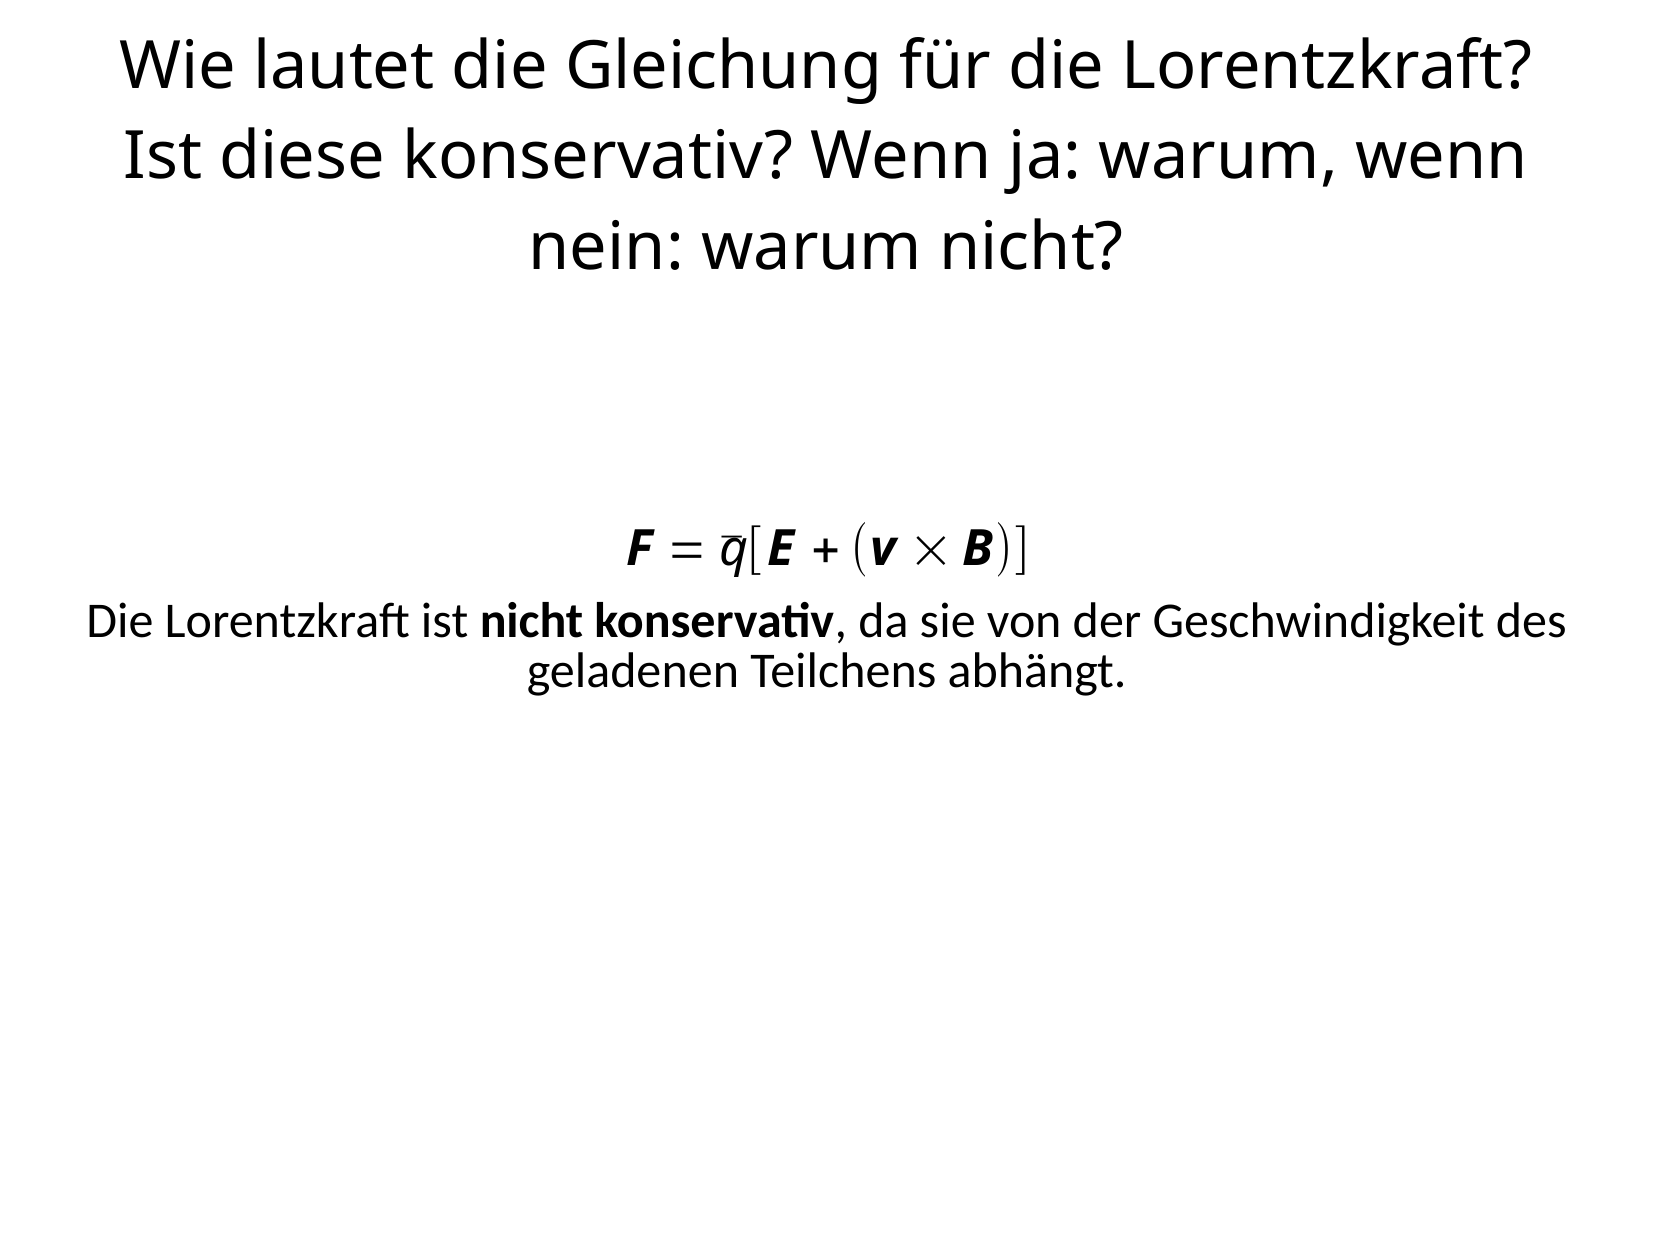

# Wie lautet die Gleichung für die Lorentzkraft? Ist diese konservativ? Wenn ja: warum, wenn nein: warum nicht?
Die Lorentzkraft ist nicht konservativ, da sie von der Geschwindigkeit des geladenen Teilchens abhängt.